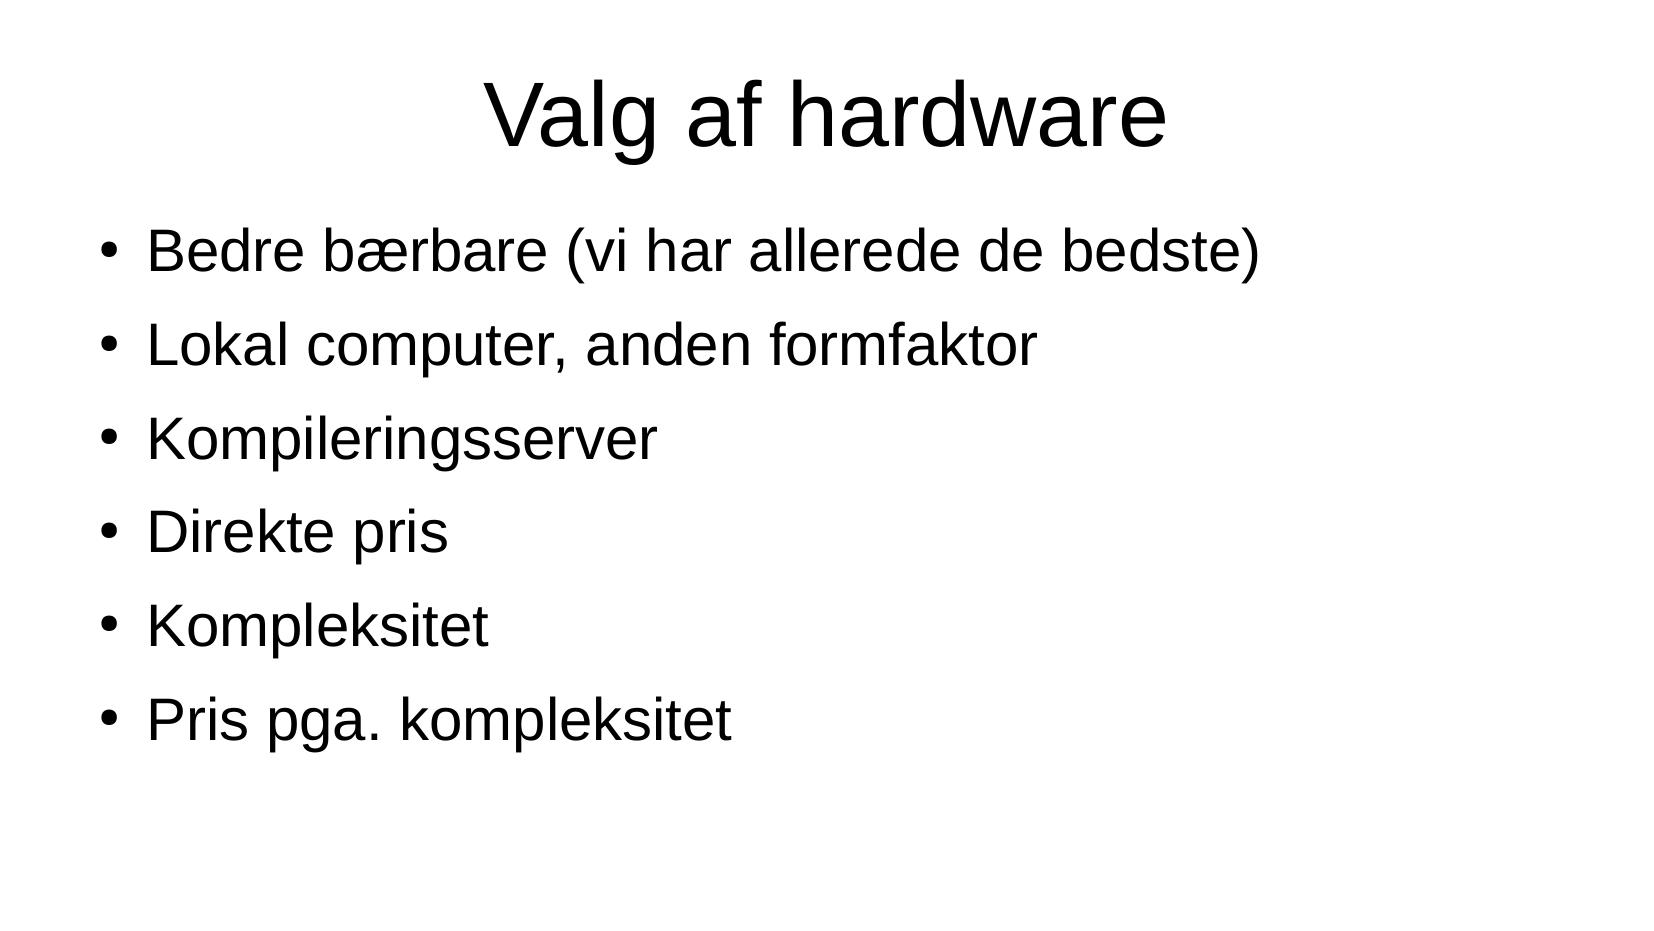

# Valg af hardware
Bedre bærbare (vi har allerede de bedste)
Lokal computer, anden formfaktor
Kompileringsserver
Direkte pris
Kompleksitet
Pris pga. kompleksitet